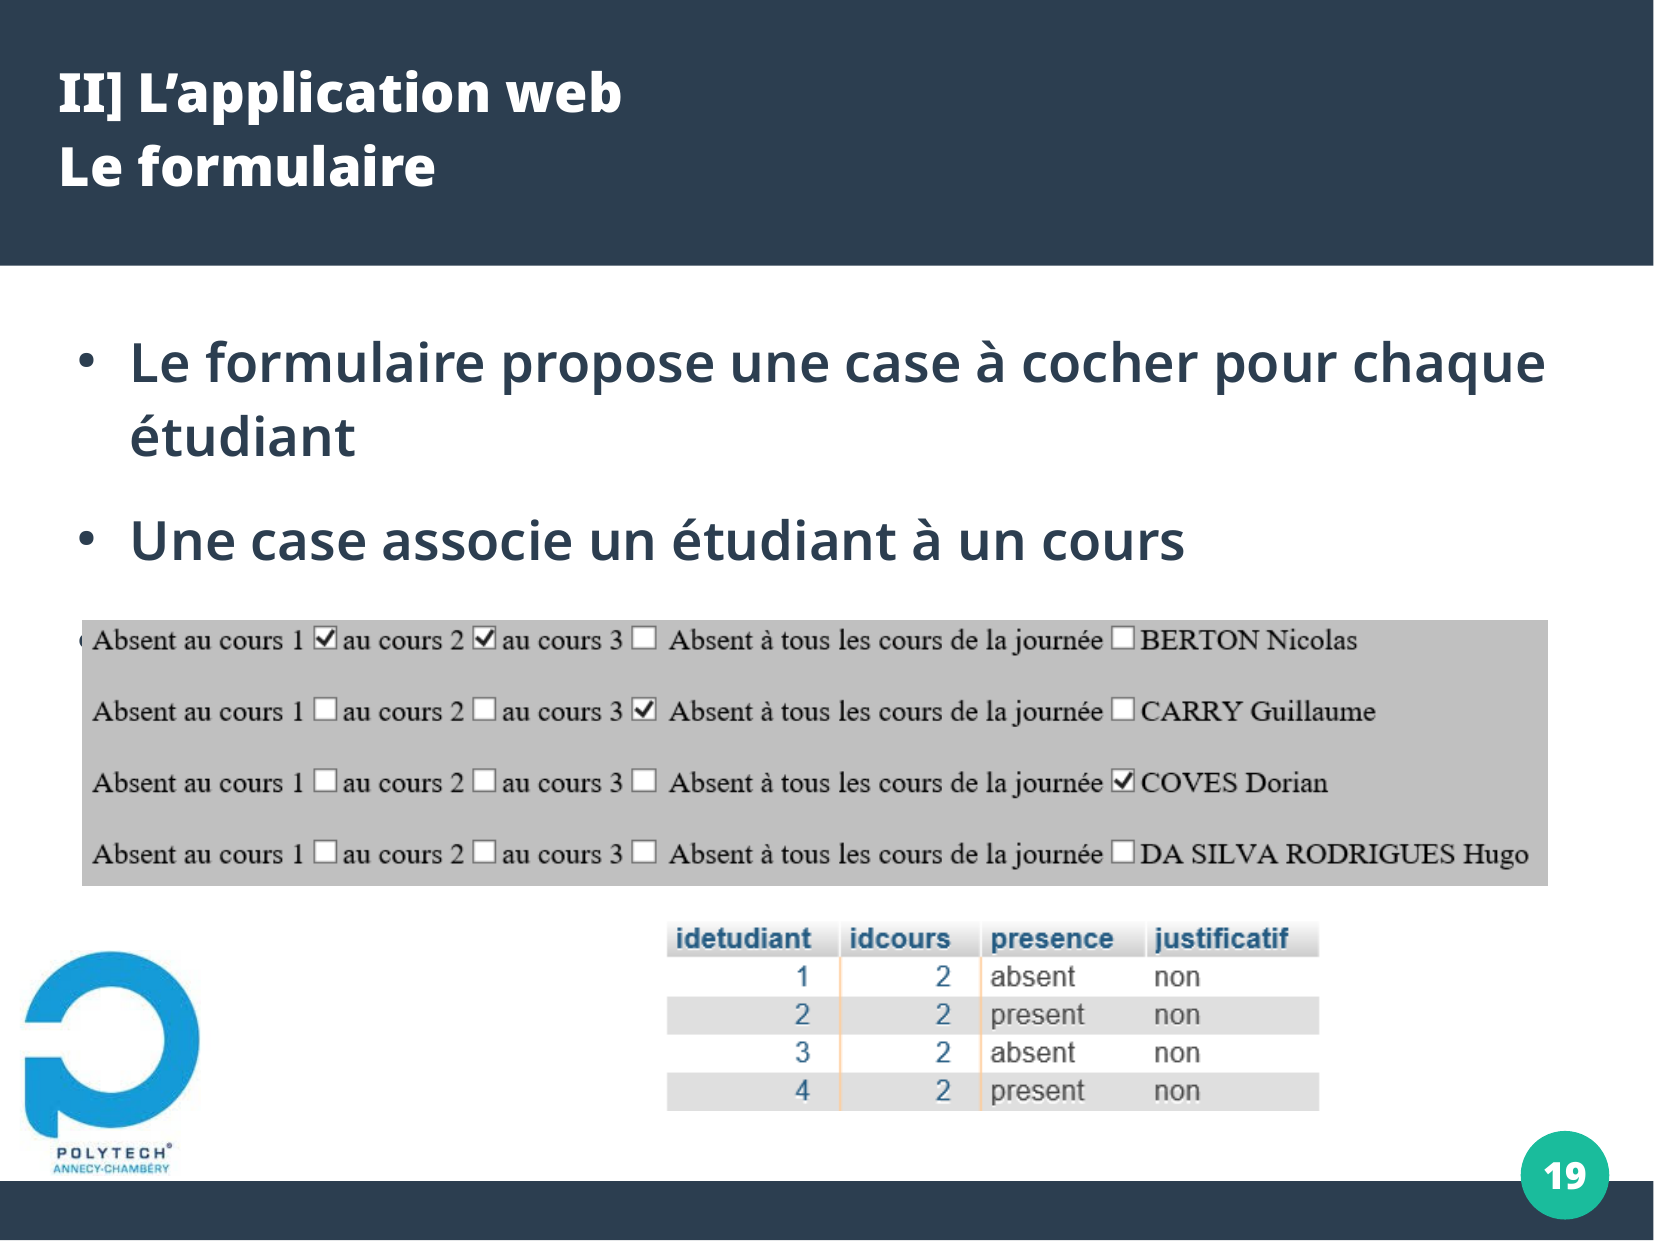

# II] L’application web Le formulaire
Le formulaire propose une case à cocher pour chaque étudiant
Une case associe un étudiant à un cours
Cocher la case = étudiant absent à ce cours
19